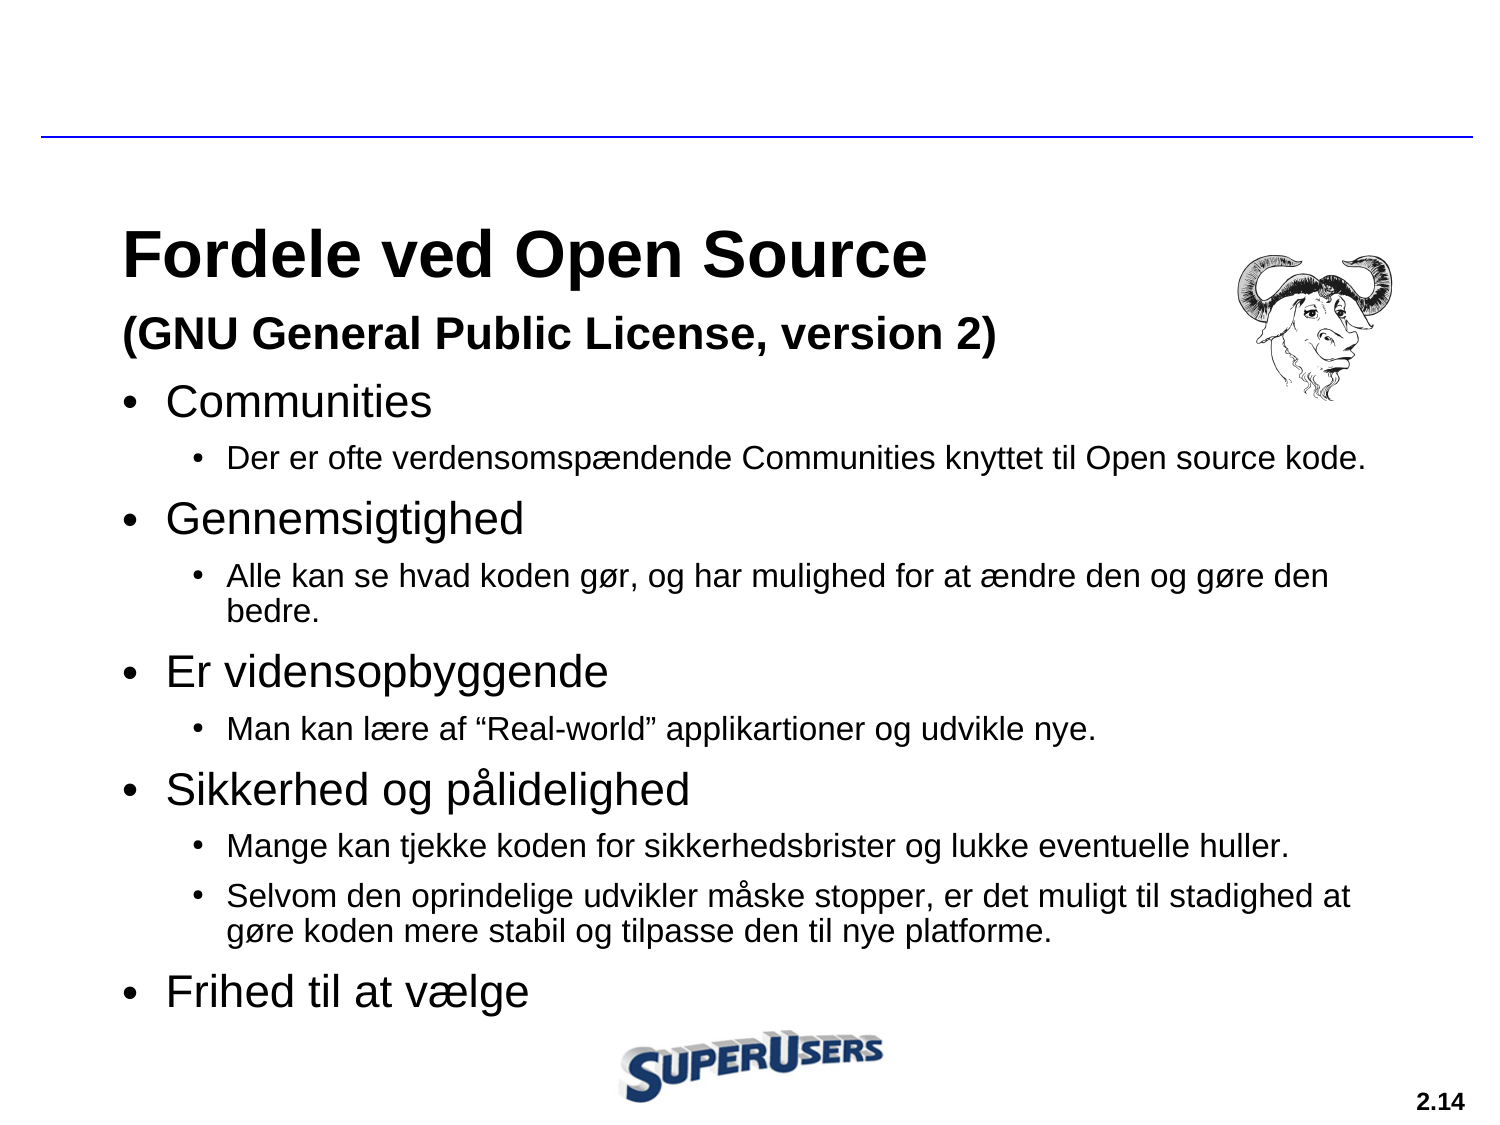

Fordele ved Open Source
(GNU General Public License, version 2)
Communities
Der er ofte verdensomspændende Communities knyttet til Open source kode.
Gennemsigtighed
Alle kan se hvad koden gør, og har mulighed for at ændre den og gøre den bedre.
Er vidensopbyggende
Man kan lære af “Real-world” applikartioner og udvikle nye.
Sikkerhed og pålidelighed
Mange kan tjekke koden for sikkerhedsbrister og lukke eventuelle huller.
Selvom den oprindelige udvikler måske stopper, er det muligt til stadighed at gøre koden mere stabil og tilpasse den til nye platforme.
Frihed til at vælge
#